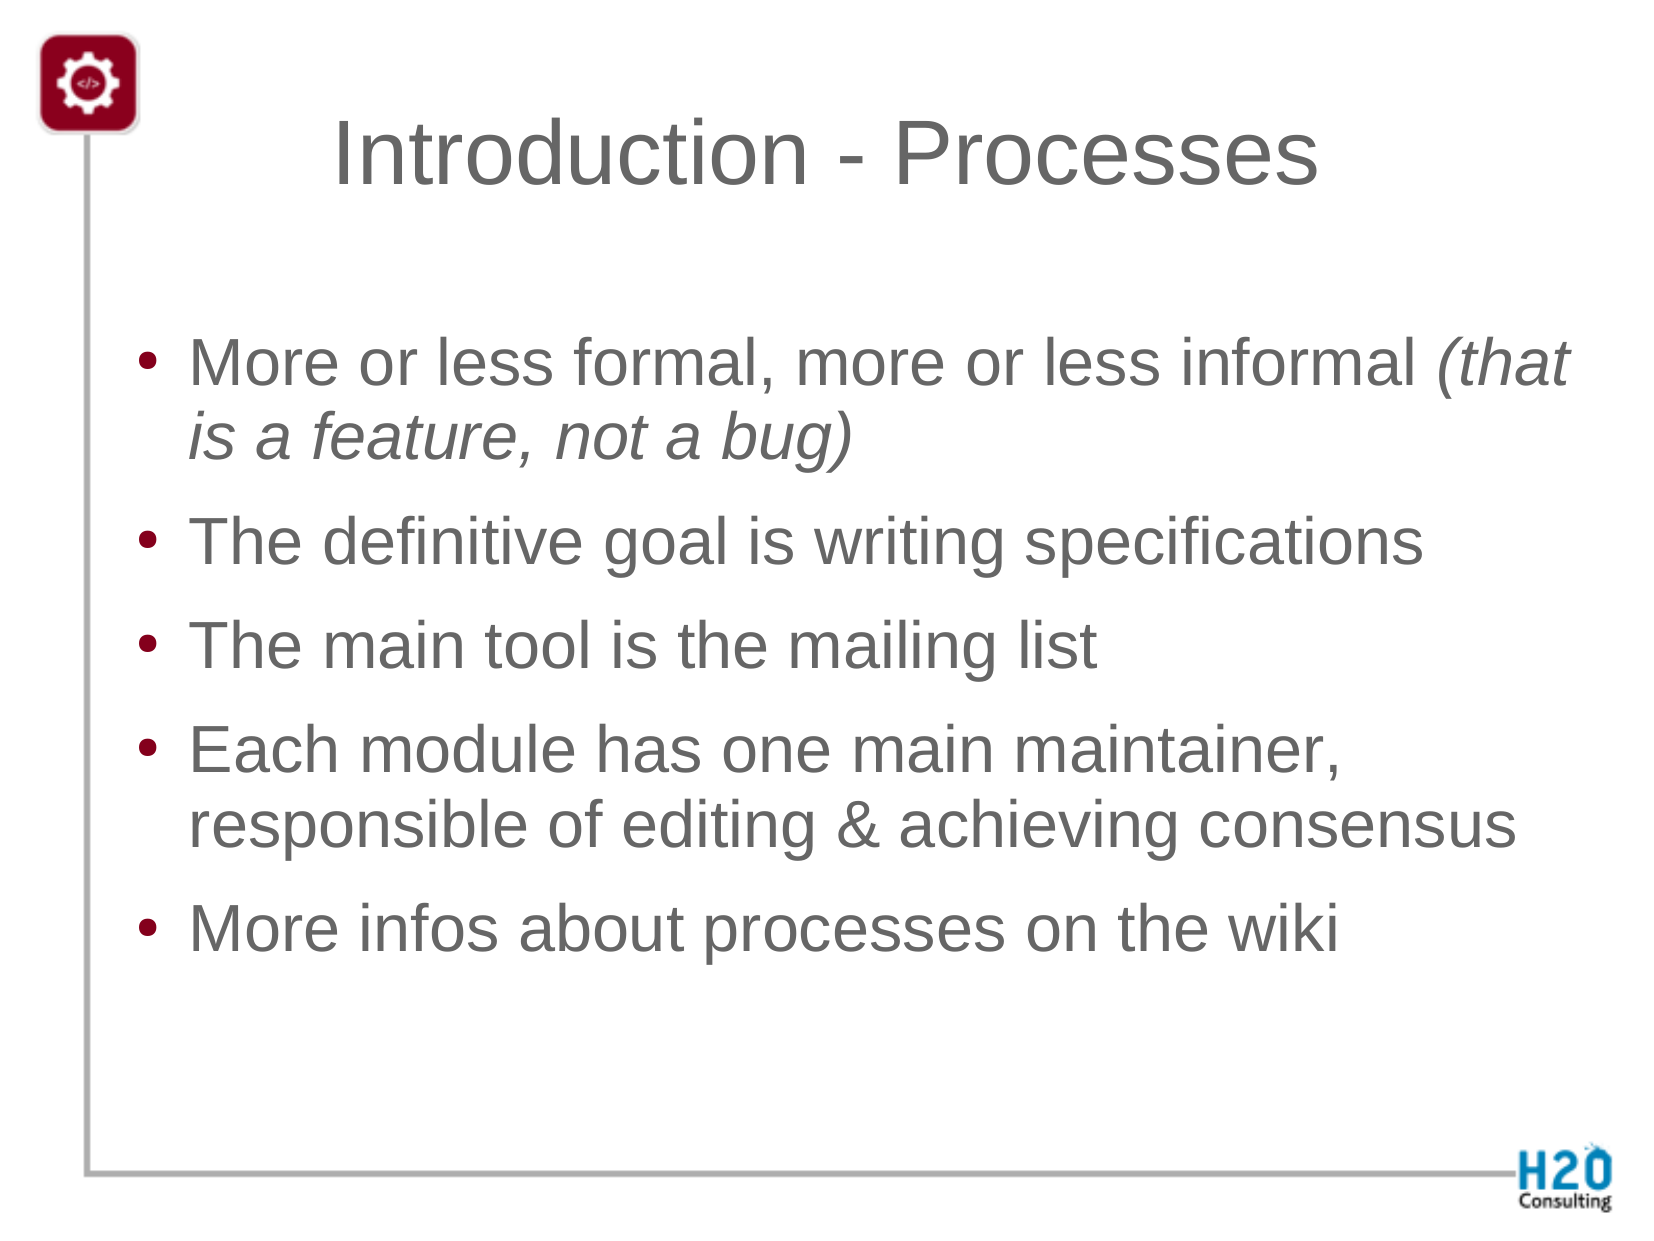

# Introduction - Processes
More or less formal, more or less informal (that is a feature, not a bug)
The definitive goal is writing specifications
The main tool is the mailing list
Each module has one main maintainer, responsible of editing & achieving consensus
More infos about processes on the wiki